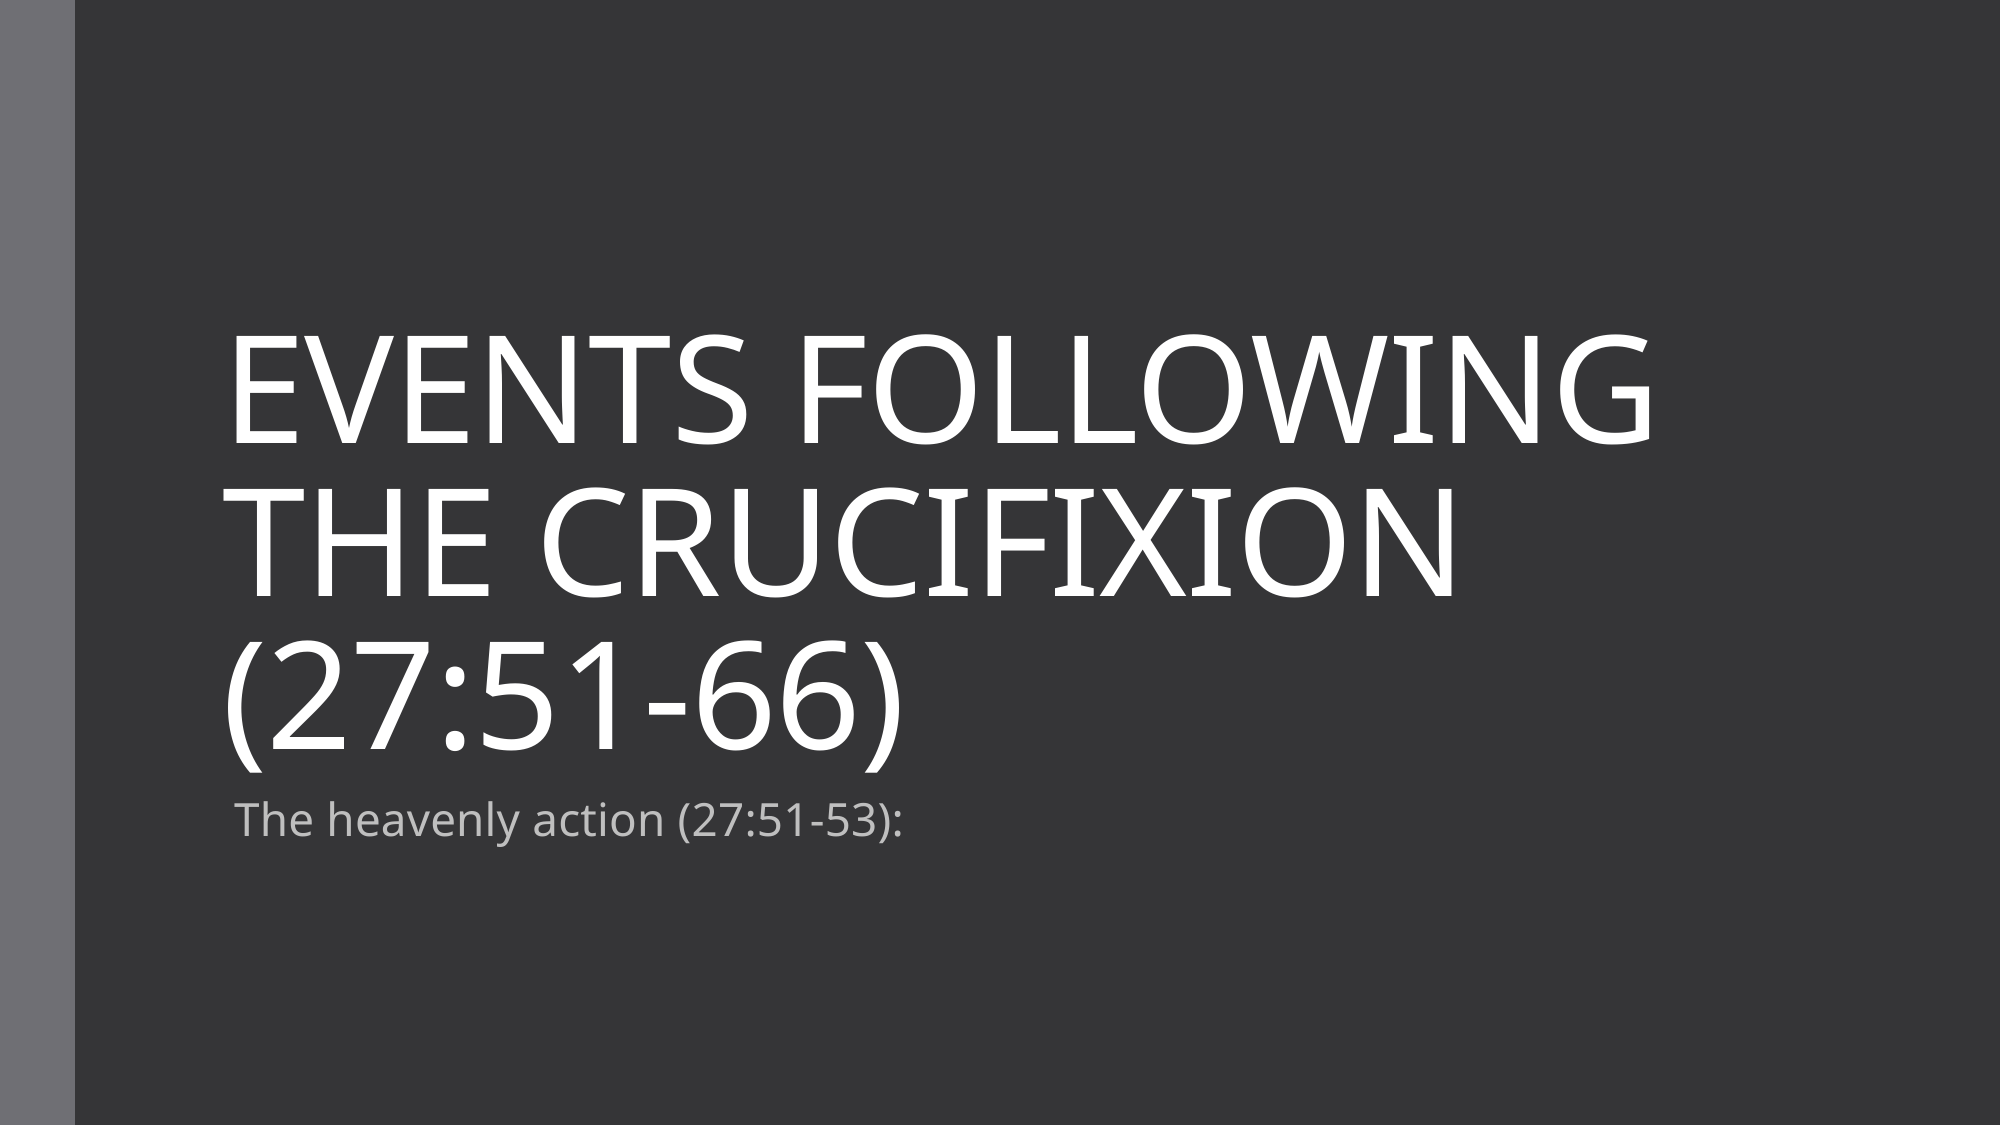

# EVENTS FOLLOWING THE CRUCIFIXION (27:51-66)
 The heavenly action (27:51-53):